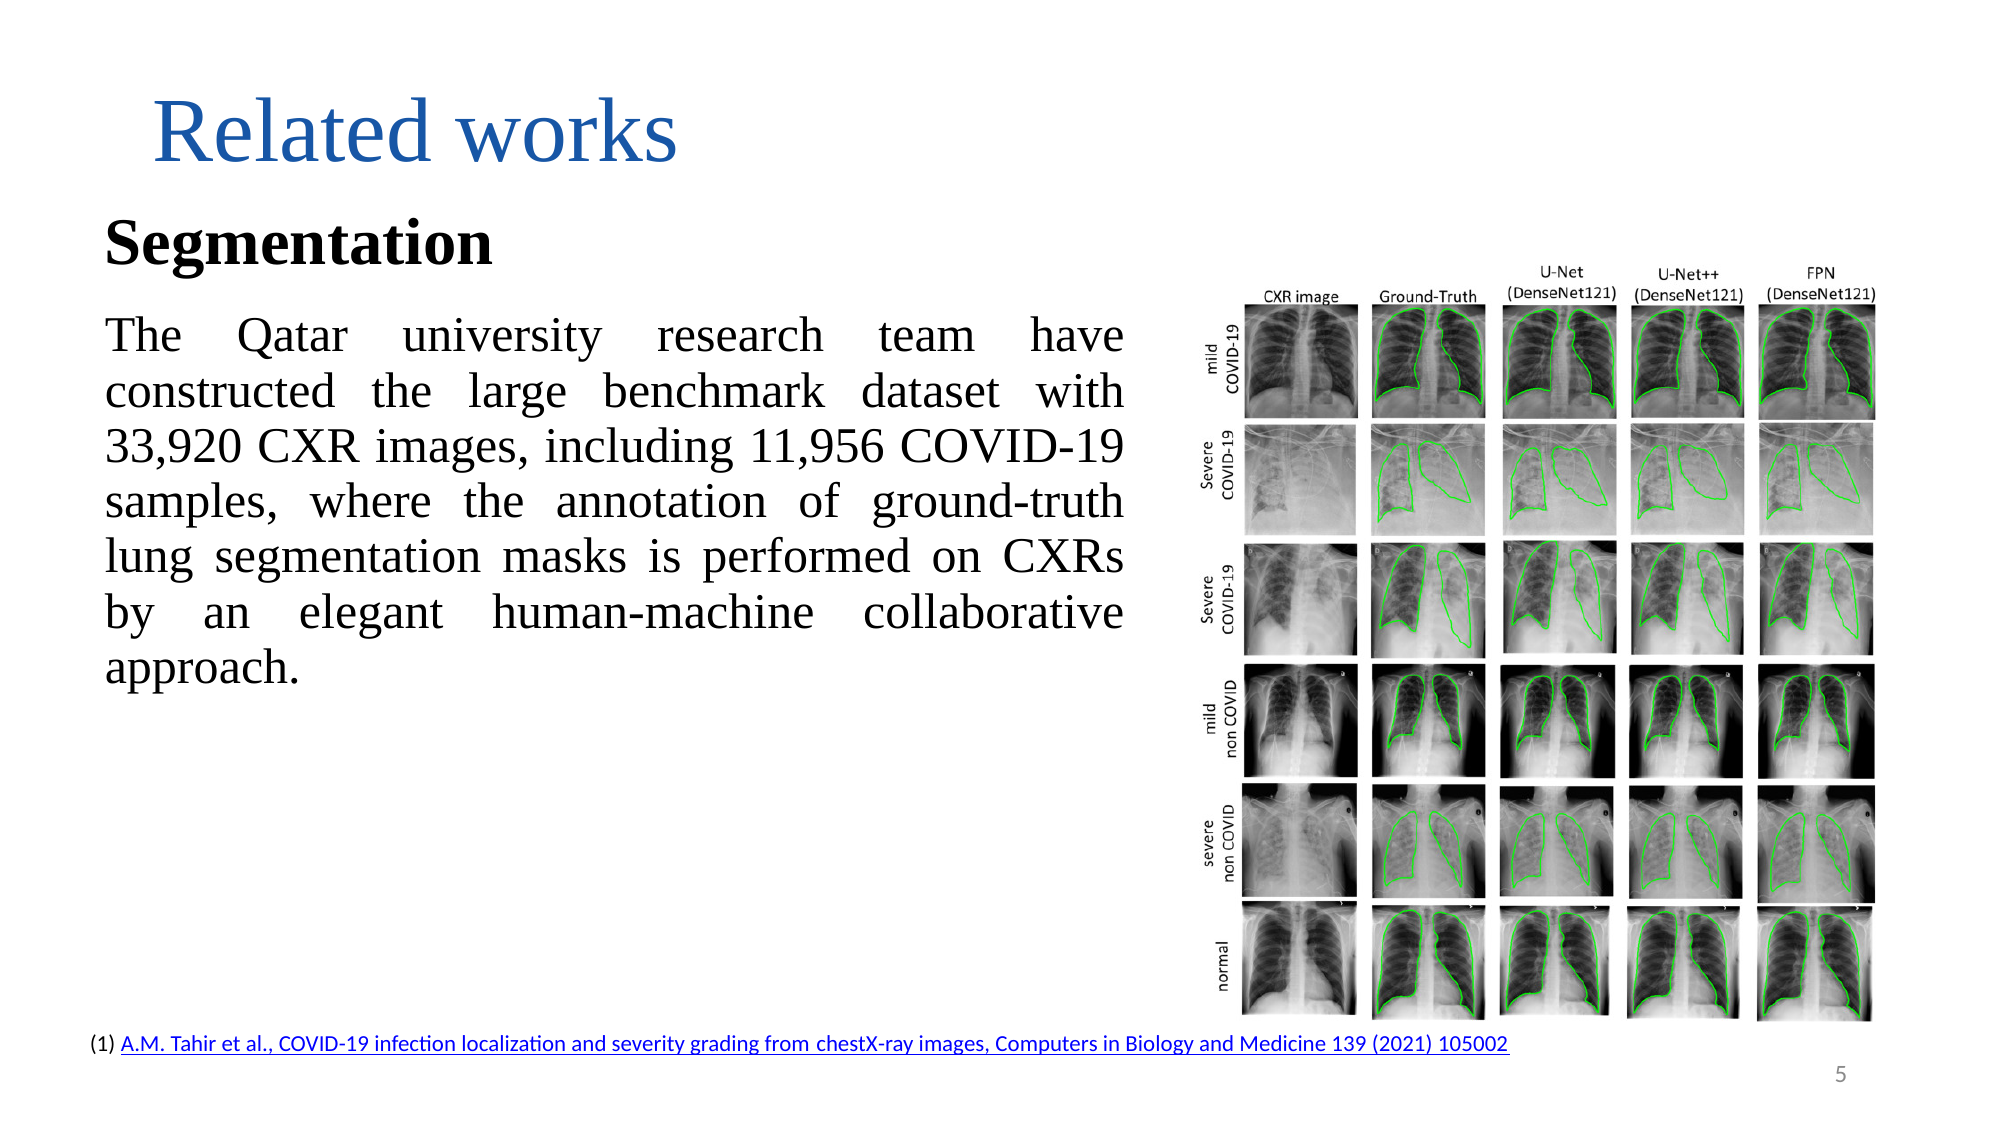

Related works
Segmentation
The Qatar university research team have constructed the large benchmark dataset with 33,920 CXR images, including 11,956 COVID-19 samples, where the annotation of ground-truth lung segmentation masks is performed on CXRs by an elegant human-machine collaborative approach.
(1) A.M. Tahir et al., COVID-19 infection localization and severity grading from chestX-ray images, Computers in Biology and Medicine 139 (2021) 105002